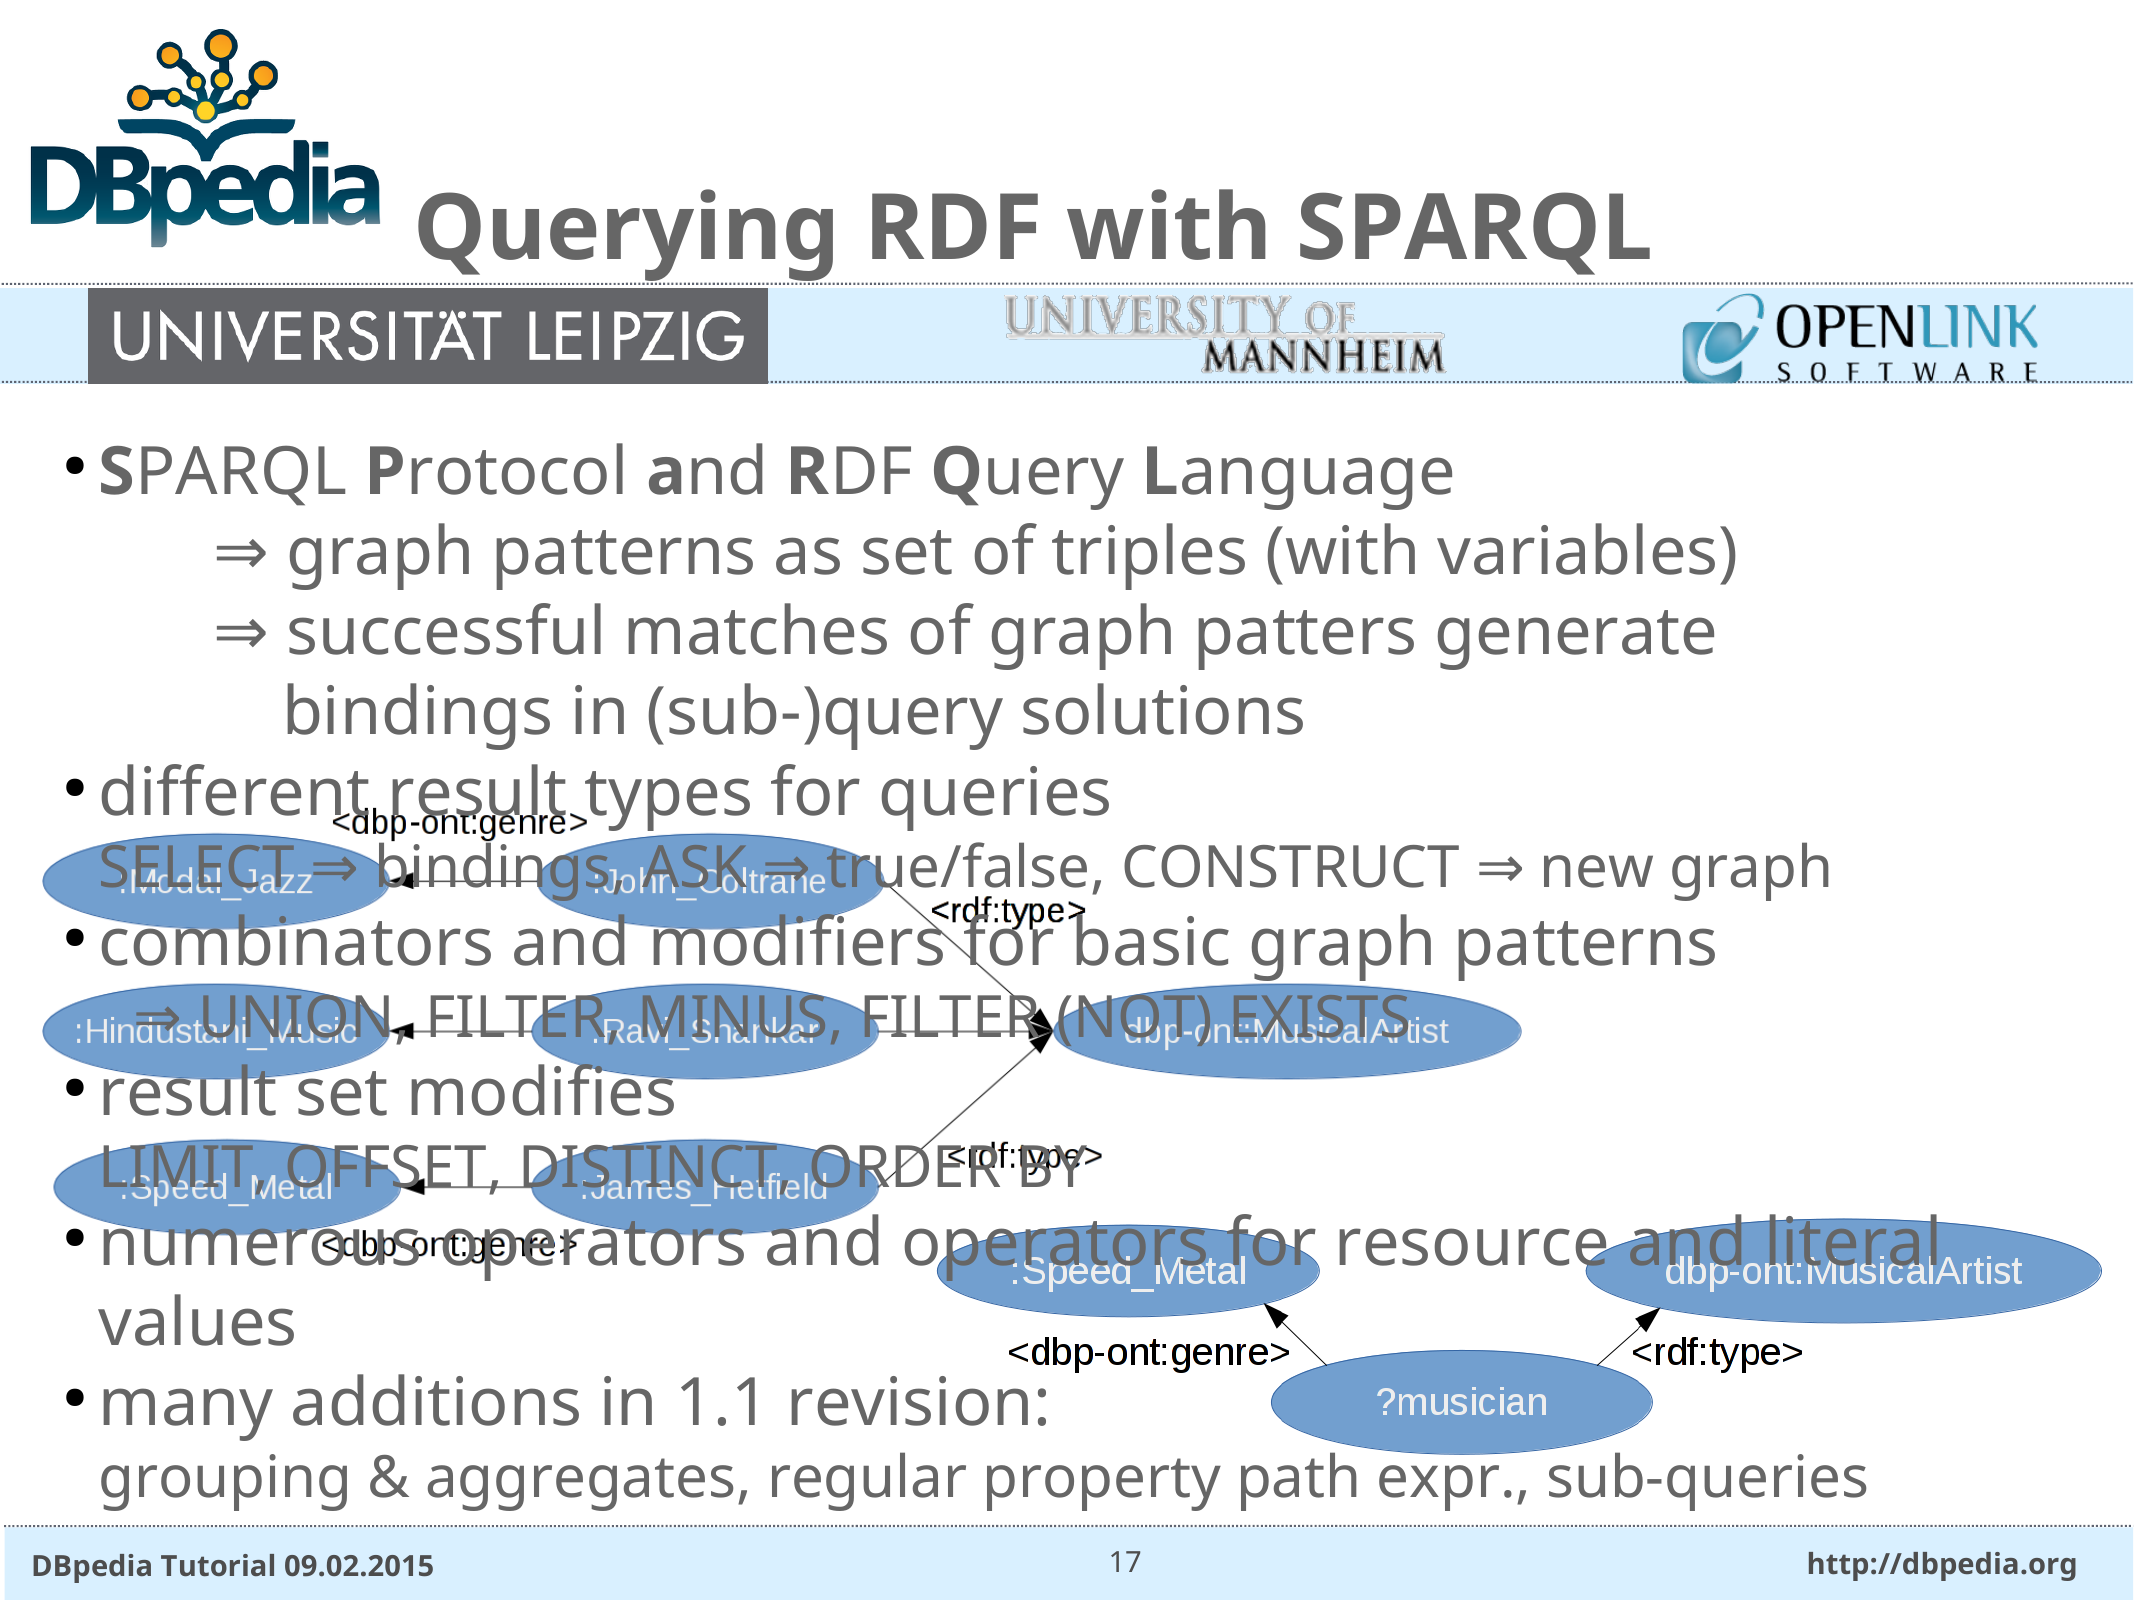

# Querying RDF with SPARQL
SPARQL Protocol and RDF Query Language
	⇒ graph patterns as set of triples (with variables)
	⇒ successful matches of graph patters generate
	 bindings in (sub-)query solutions
different result types for queries
SELECT ⇒ bindings, ASK ⇒ true/false, CONSTRUCT ⇒ new graph
combinators and modifiers for basic graph patterns
⇒ UNION, FILTER, MINUS, FILTER (NOT) EXISTS
result set modifies
LIMIT, OFFSET, DISTINCT, ORDER BY
numerous operators and operators for resource and literal values
many additions in 1.1 revision:
grouping & aggregates, regular property path expr., sub-queries